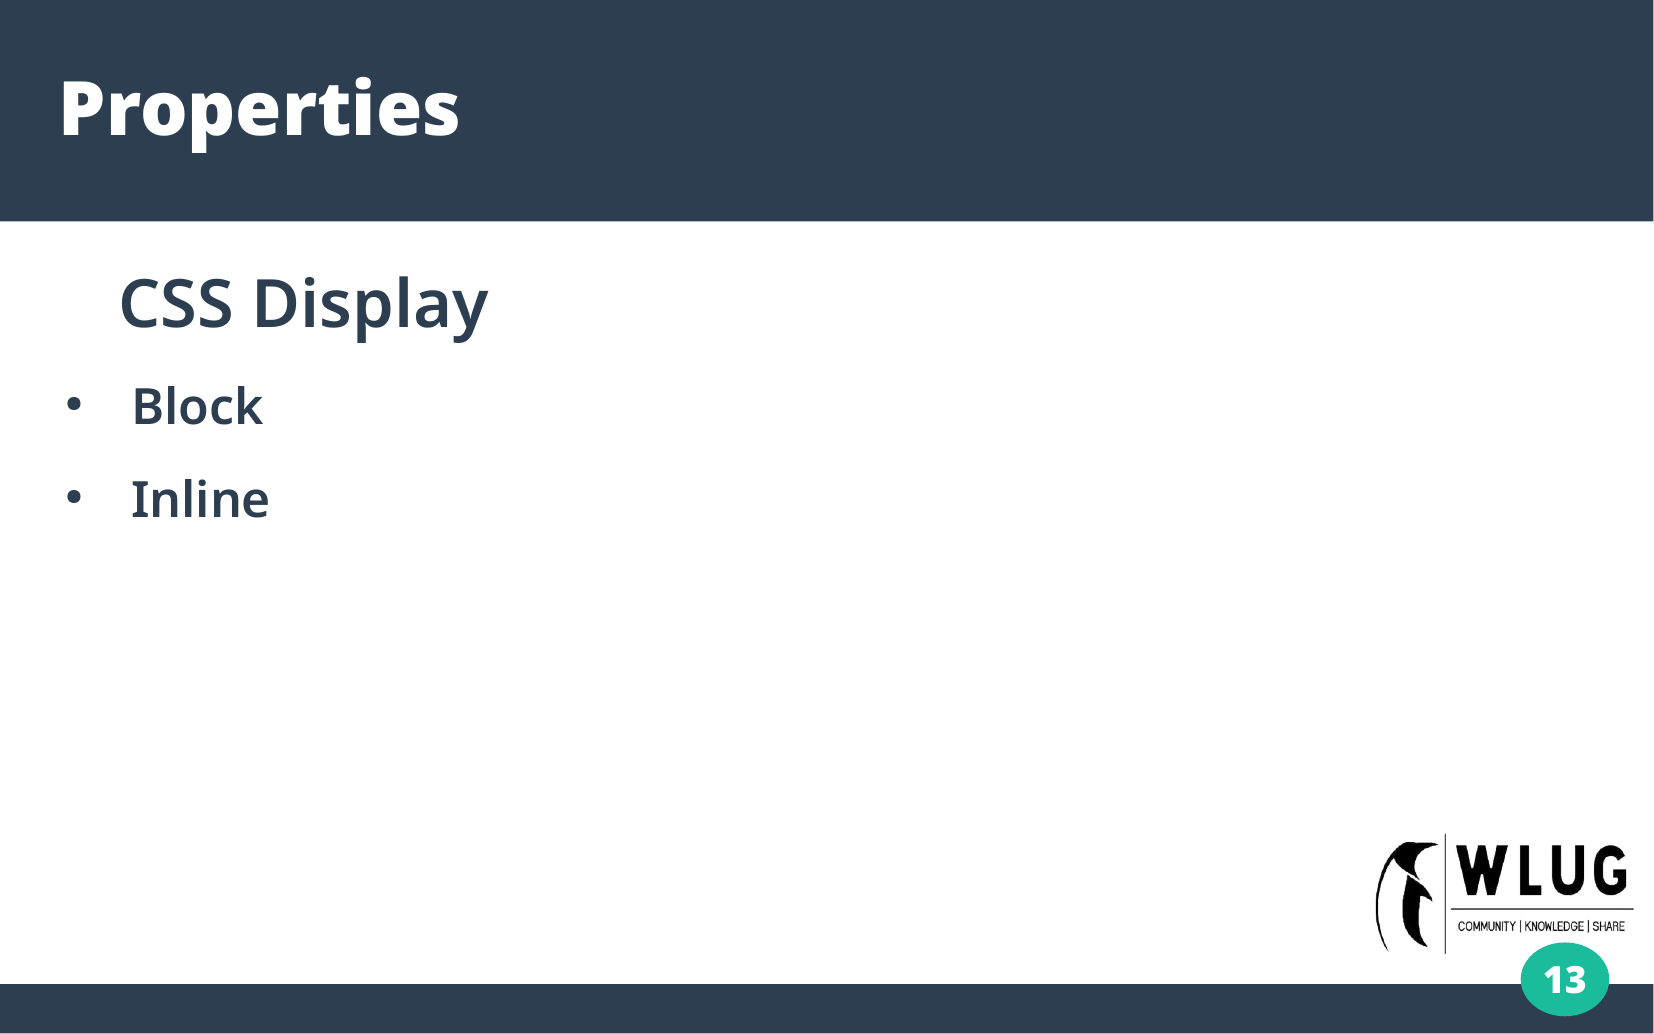

# Properties
CSS Display
 Block
 Inline
13